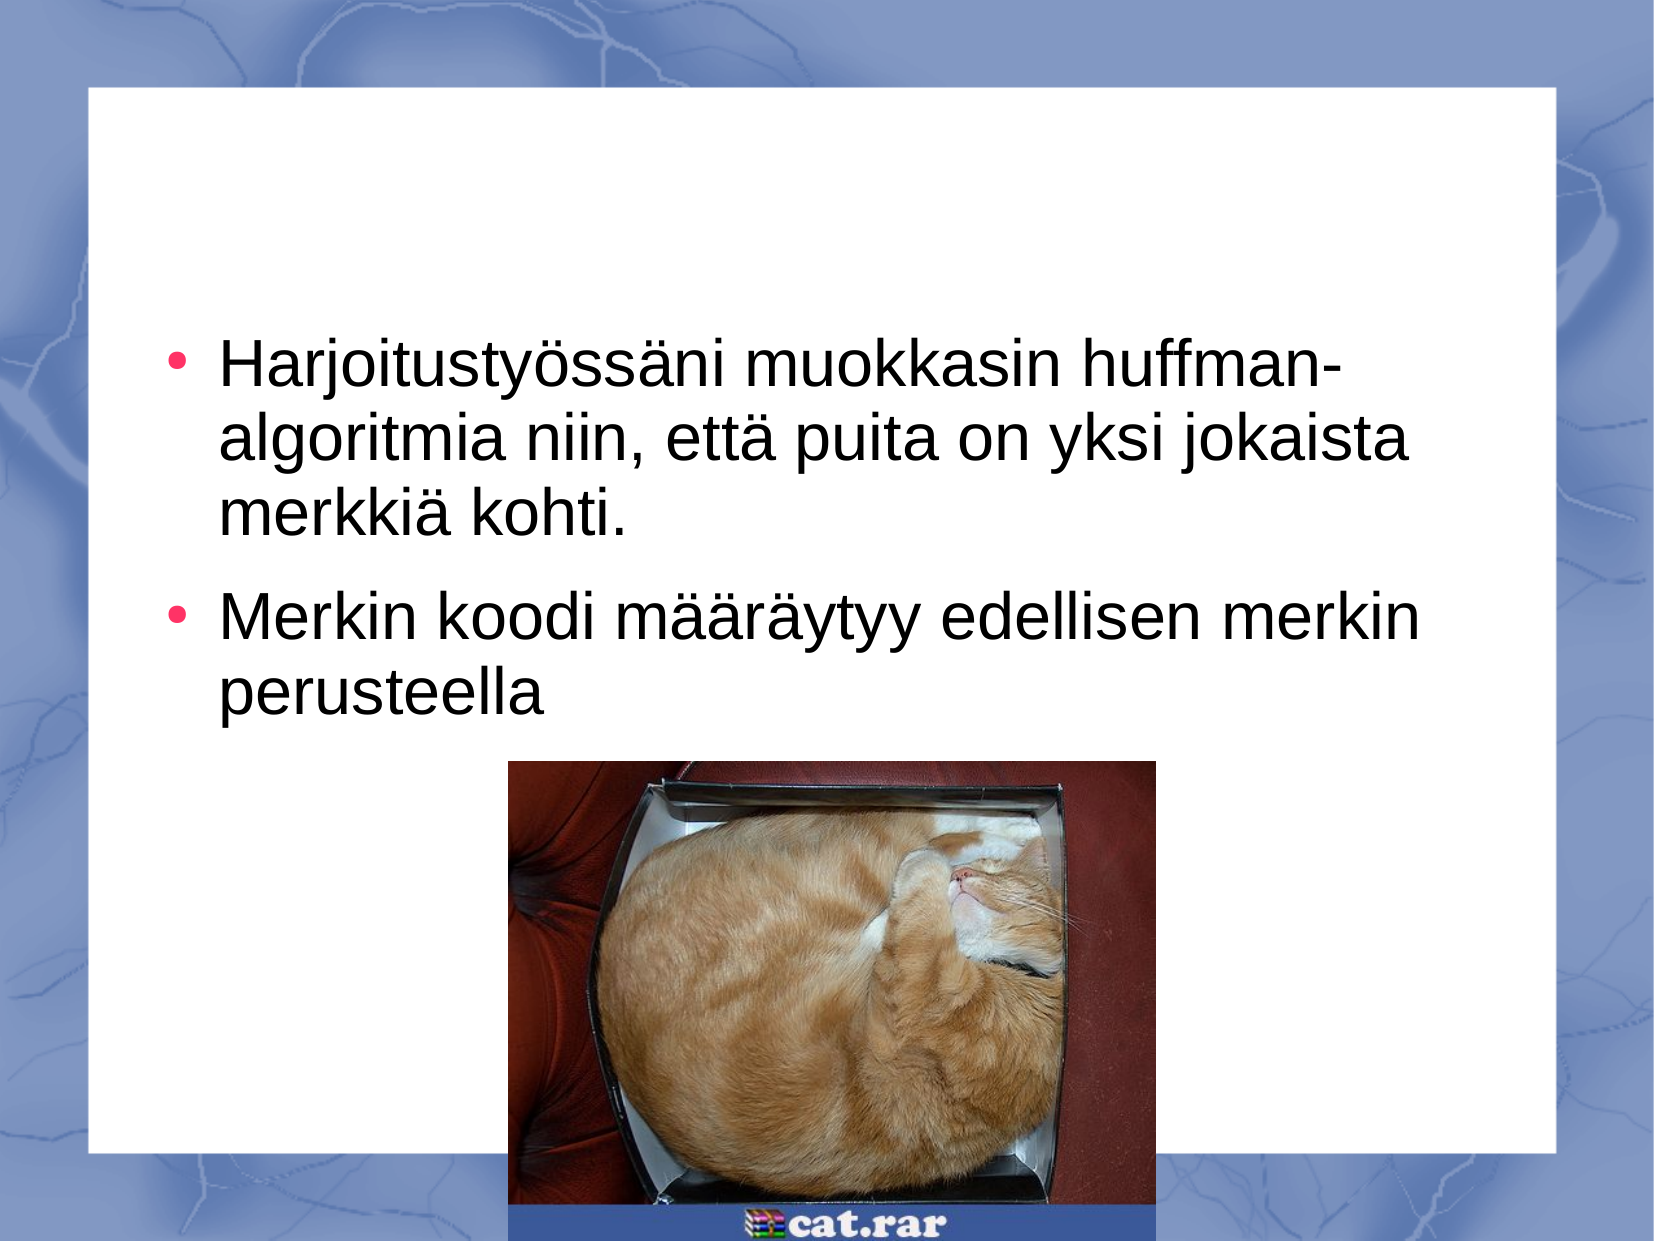

#
Harjoitustyössäni muokkasin huffman-algoritmia niin, että puita on yksi jokaista merkkiä kohti.
Merkin koodi määräytyy edellisen merkin perusteella